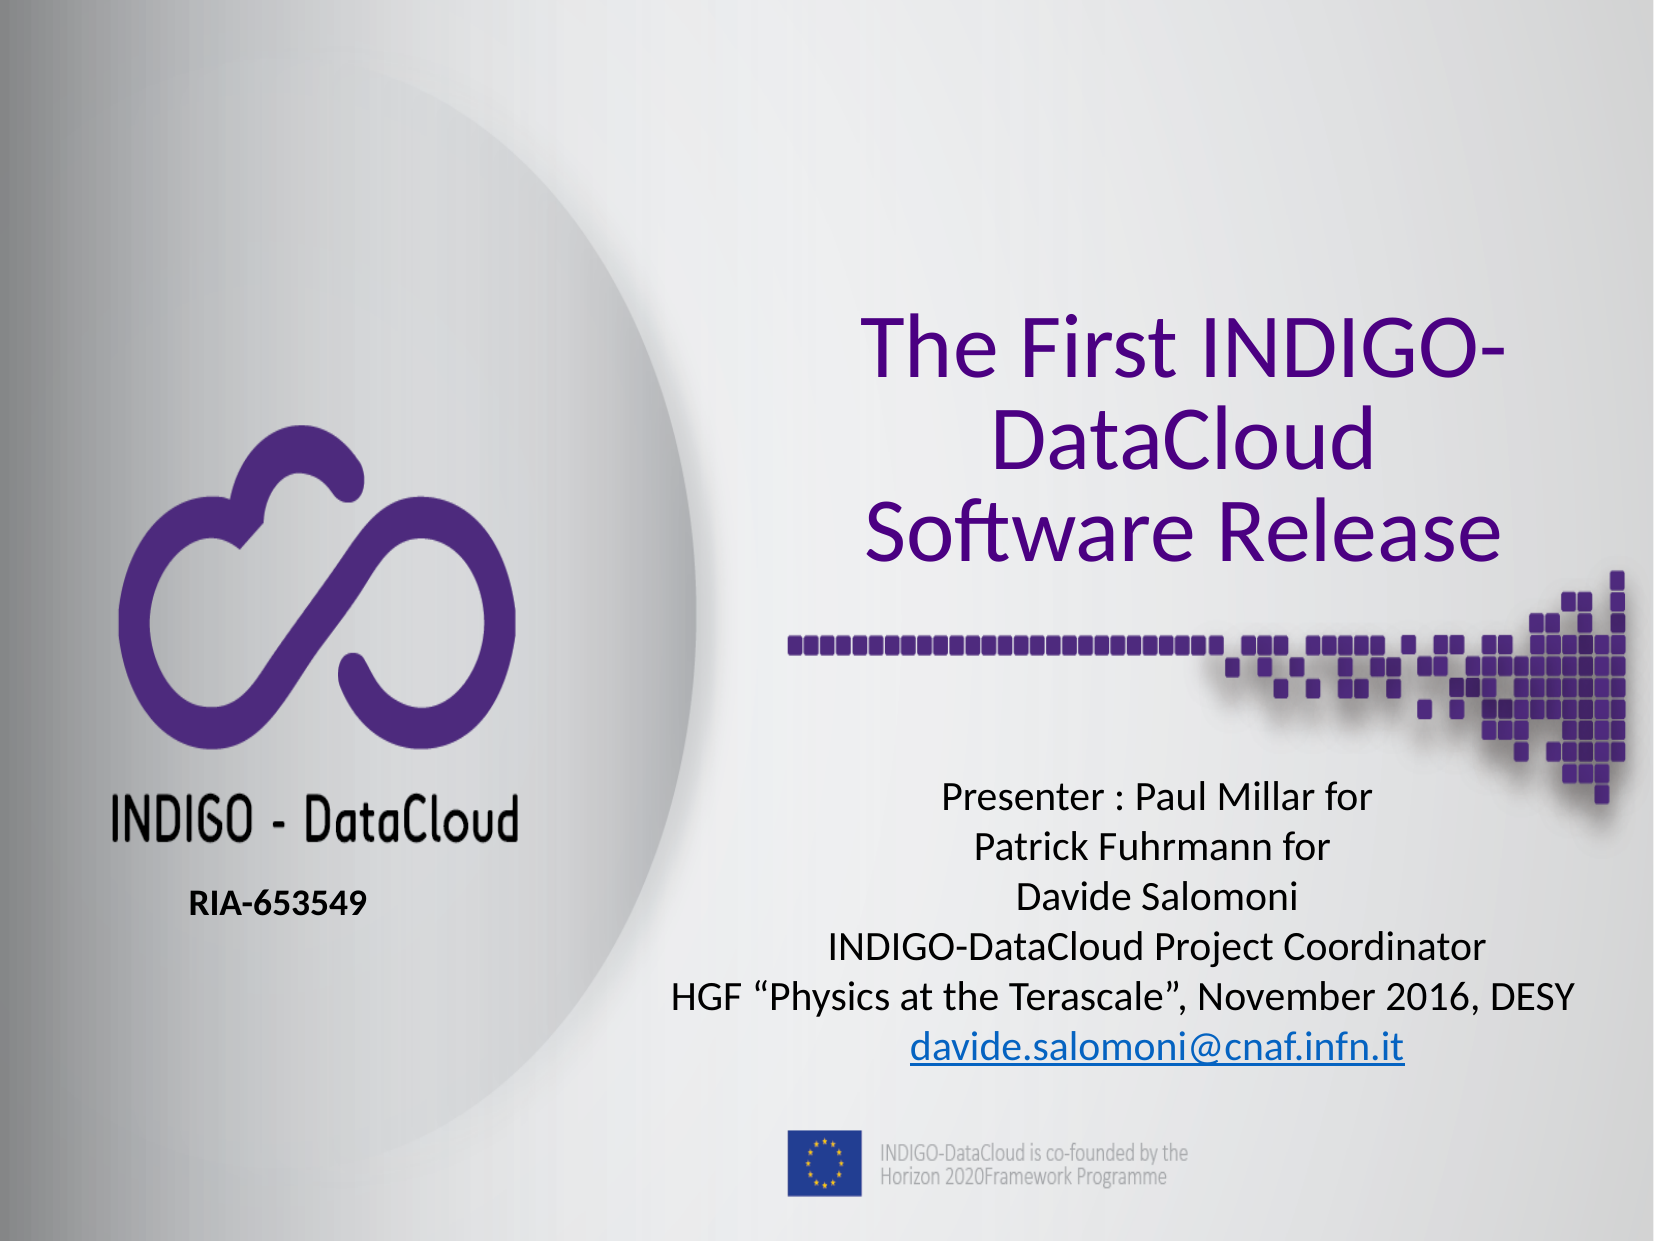

# The First INDIGO-DataCloud Software Release
Presenter : Paul Millar for
Patrick Fuhrmann for
Davide Salomoni
INDIGO-DataCloud Project Coordinator
HGF “Physics at the Terascale”, November 2016, DESY
davide.salomoni@cnaf.infn.it
RIA-653549